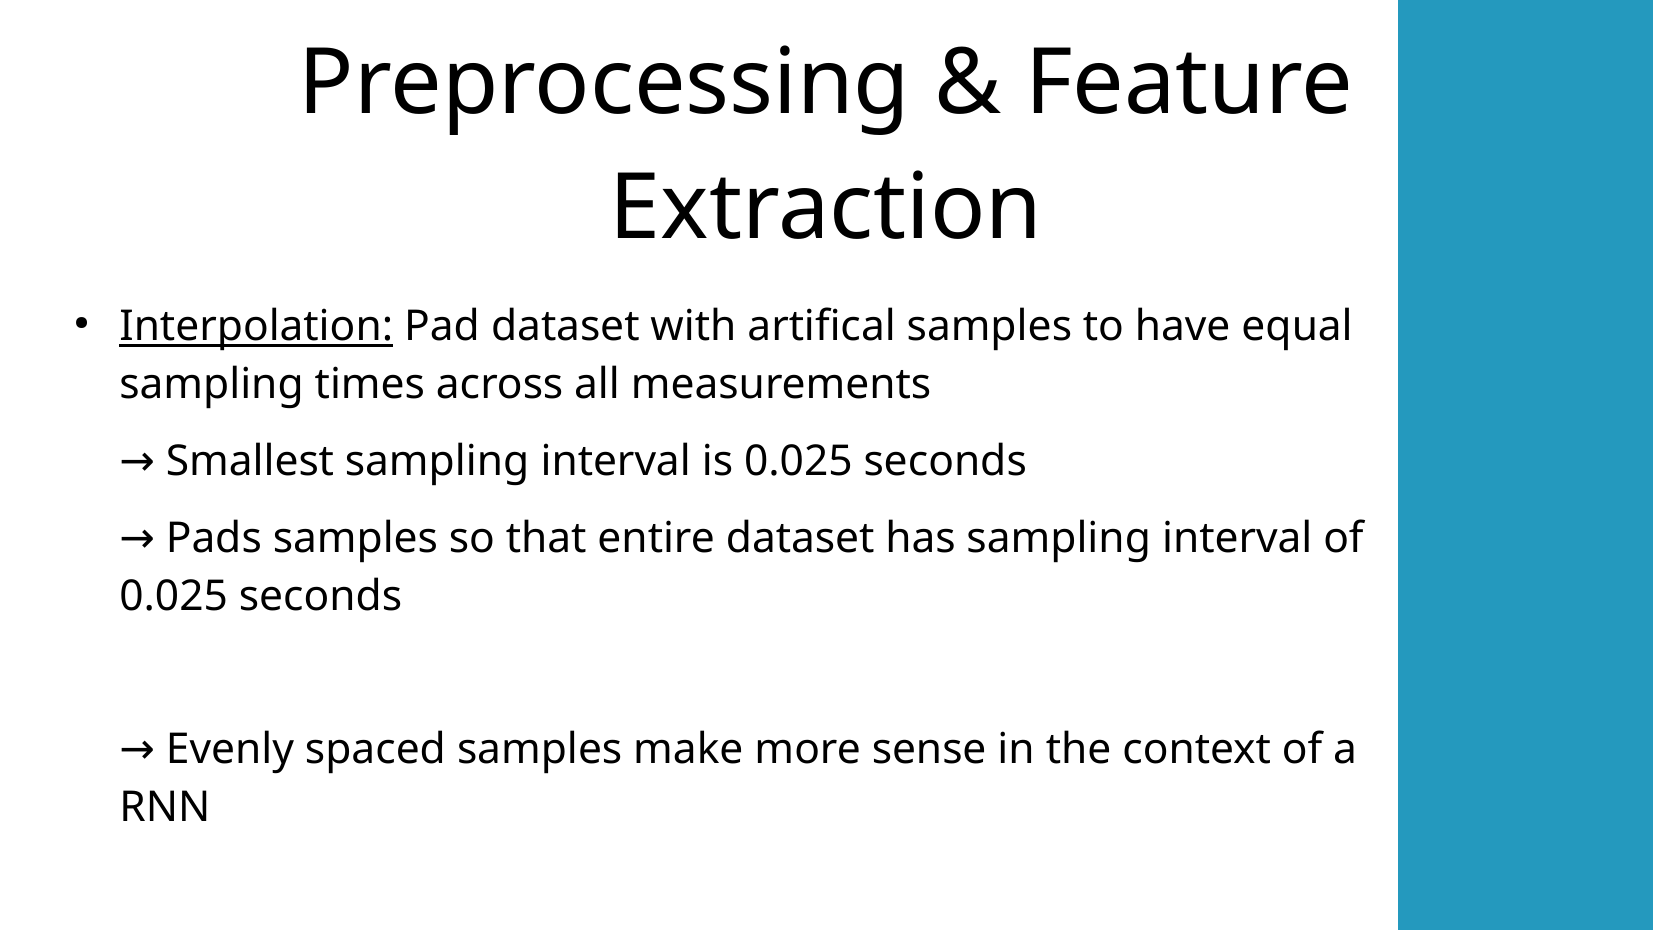

# Preprocessing & Feature Extraction
Interpolation: Pad dataset with artifical samples to have equal sampling times across all measurements
→ Smallest sampling interval is 0.025 seconds
→ Pads samples so that entire dataset has sampling interval of 0.025 seconds
→ Evenly spaced samples make more sense in the context of a RNN